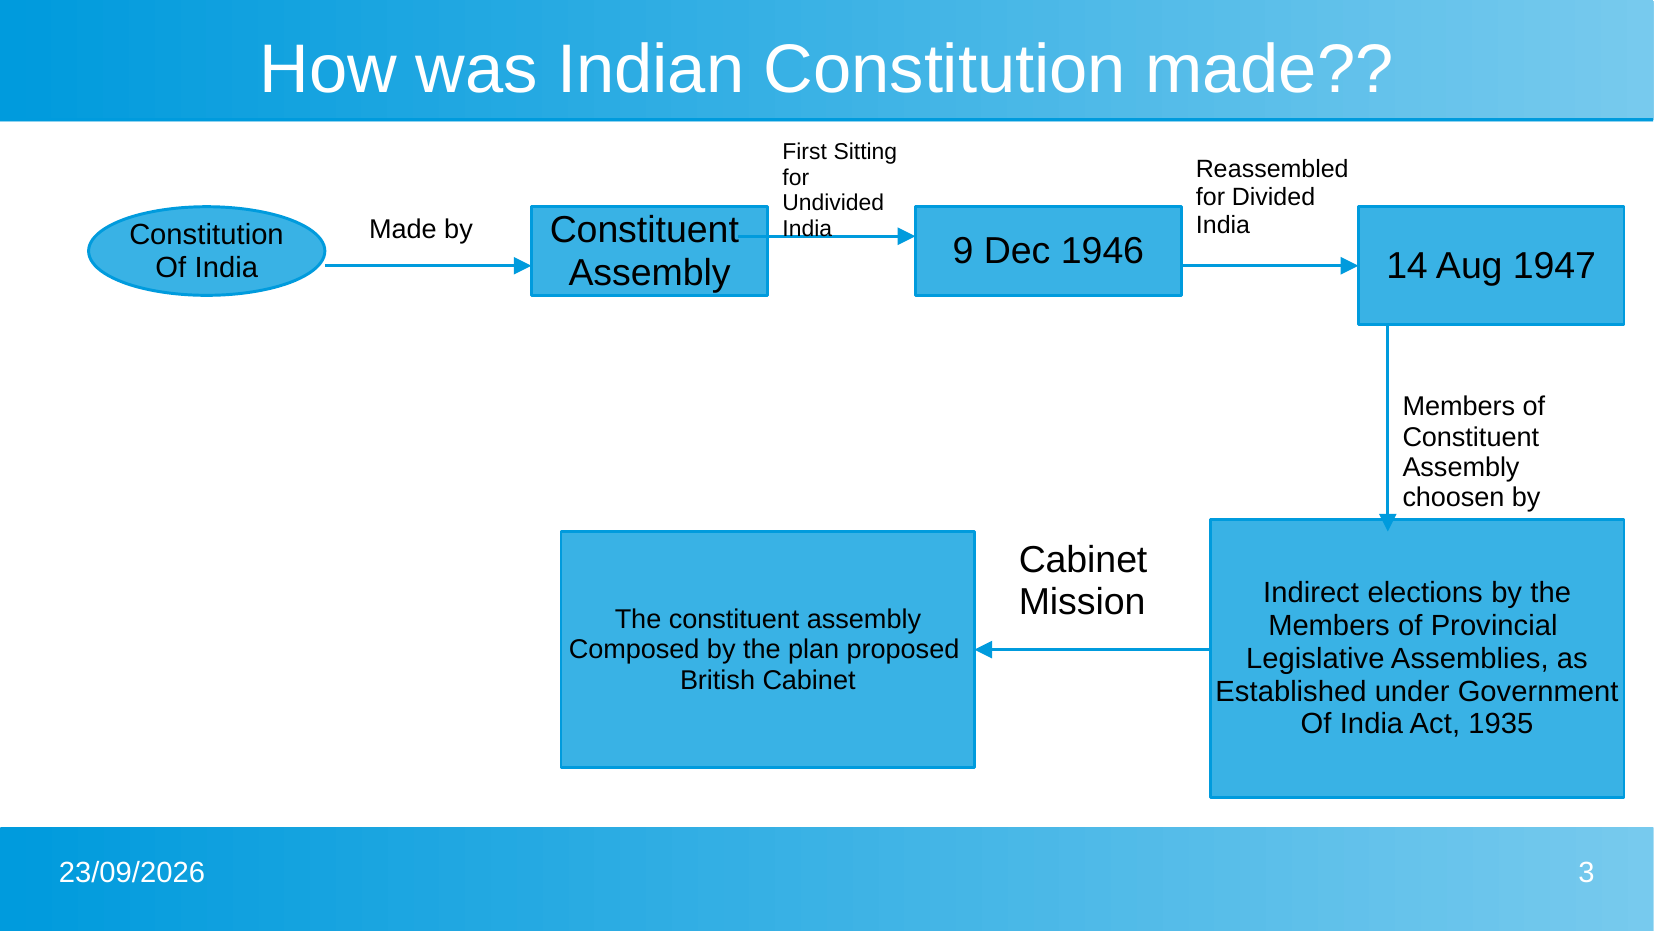

# How was Indian Constitution made??
First Sitting for Undivided India
Reassembled for Divided India
Constitution
Of India
Made by
Constituent
Assembly
9 Dec 1946
14 Aug 1947
Members of
Constituent Assembly choosen by
Indirect elections by the
Members of Provincial
Legislative Assemblies, as
Established under Government
Of India Act, 1935
The constituent assembly
Composed by the plan proposed
British Cabinet
Cabinet
Mission
3